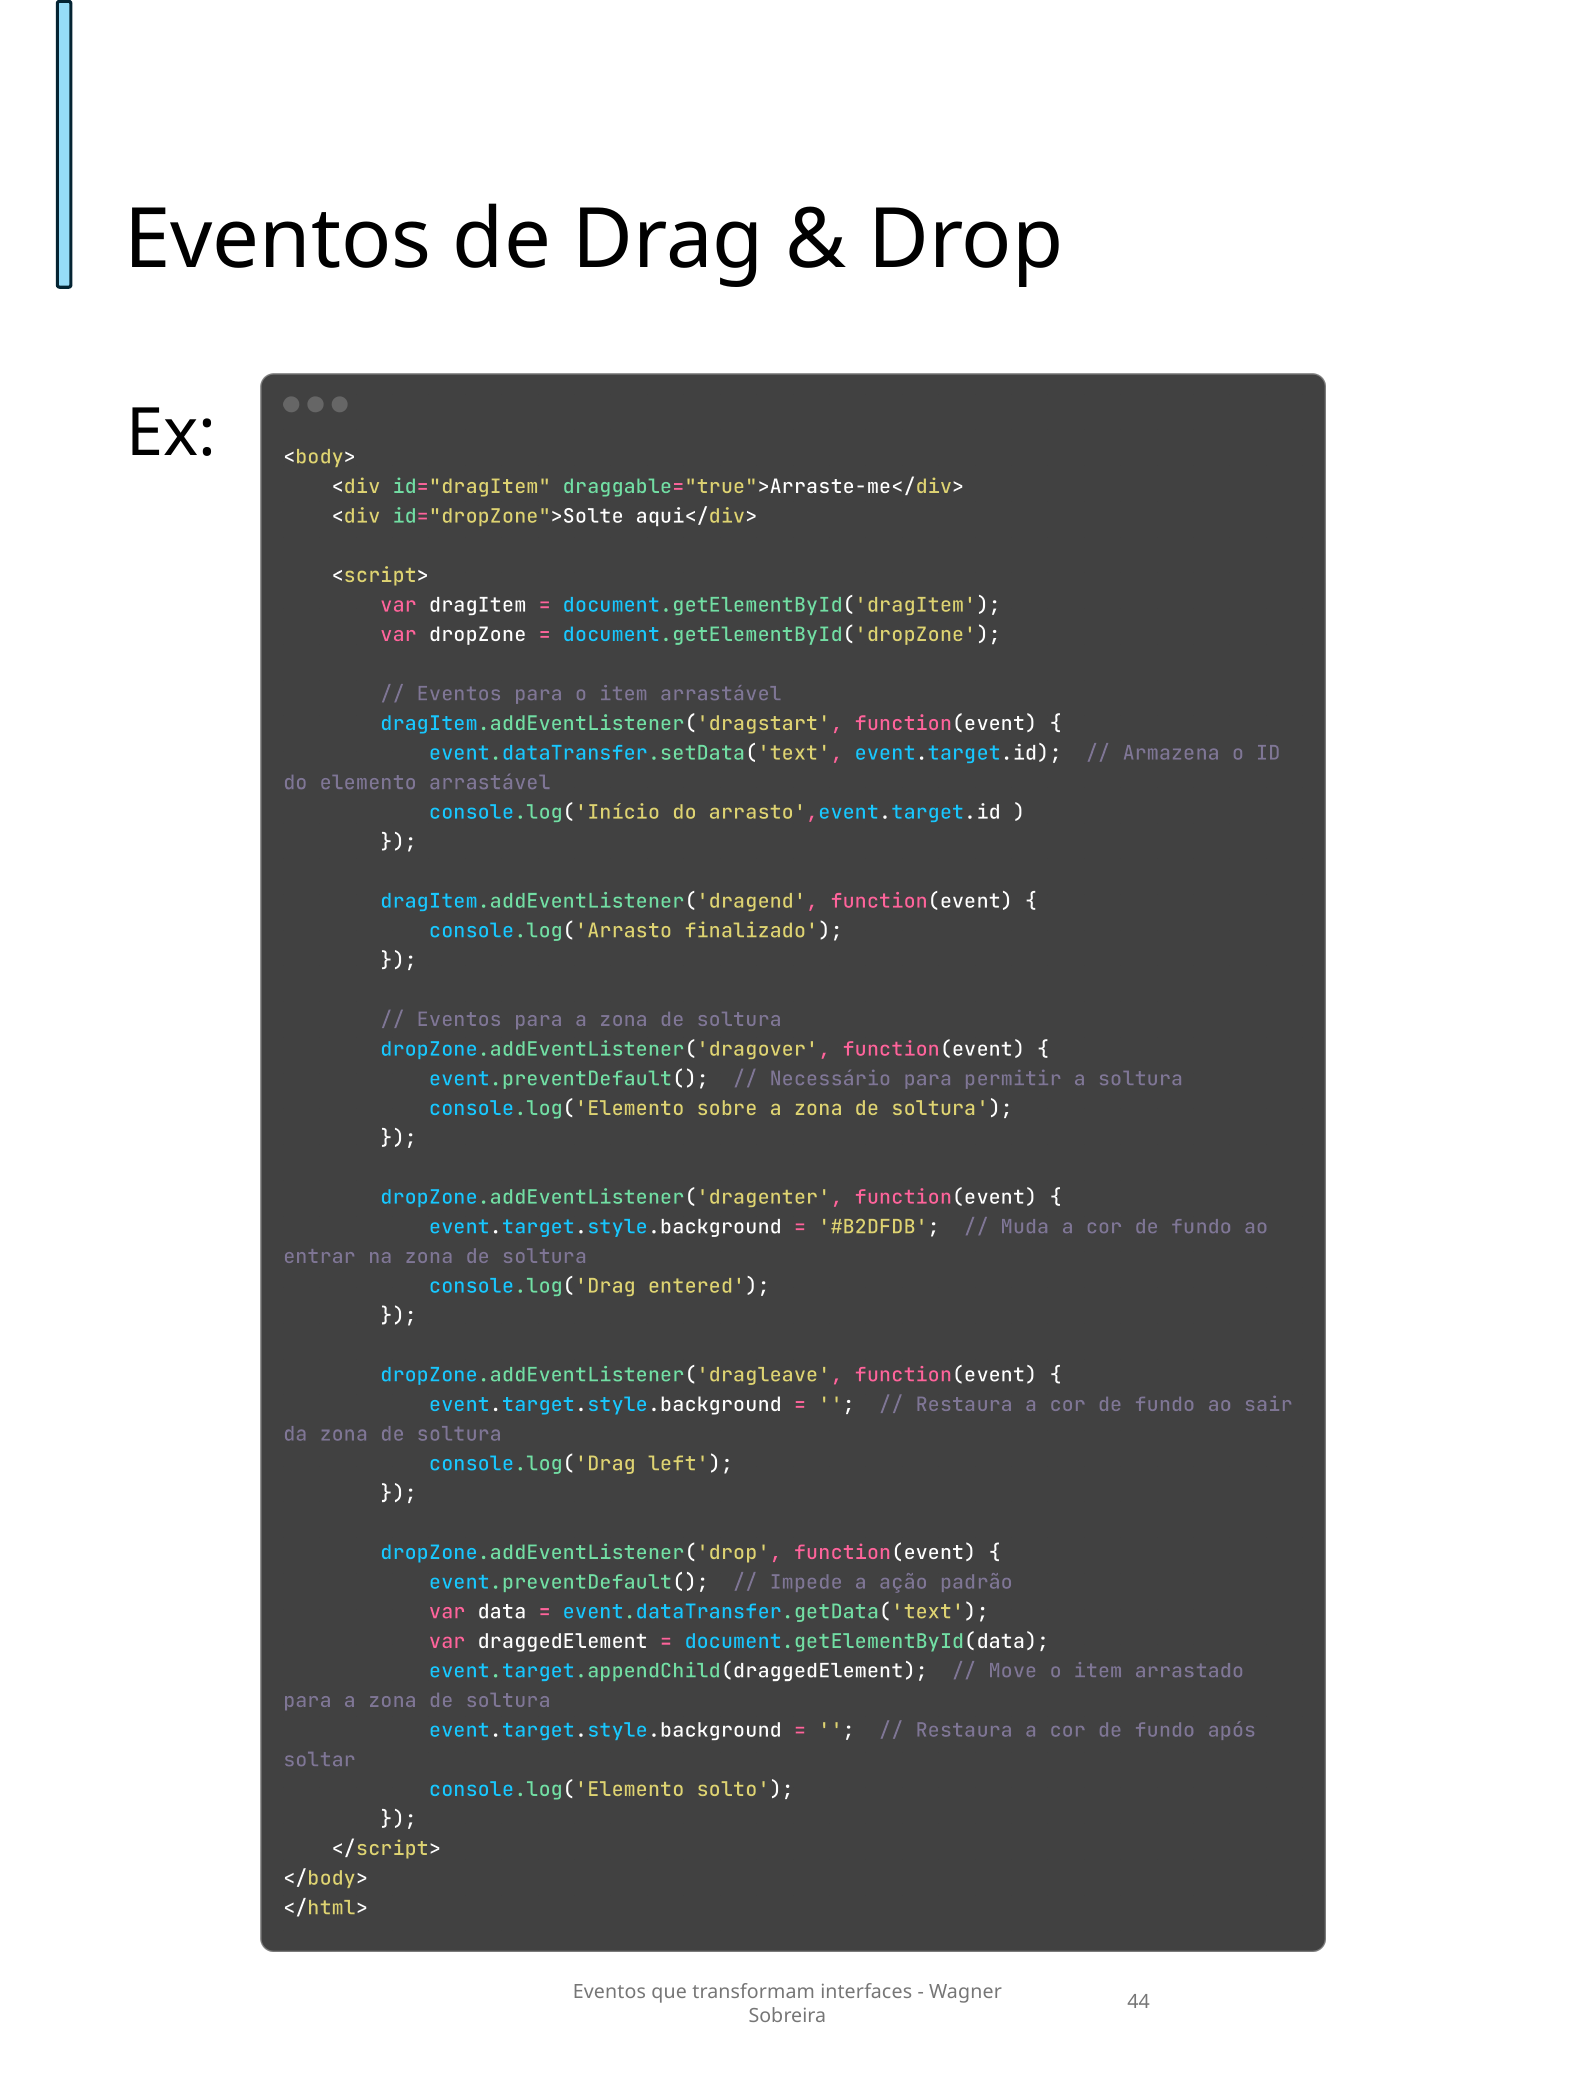

Eventos de Drag & Drop
Ex:
Eventos que transformam interfaces - Wagner Sobreira